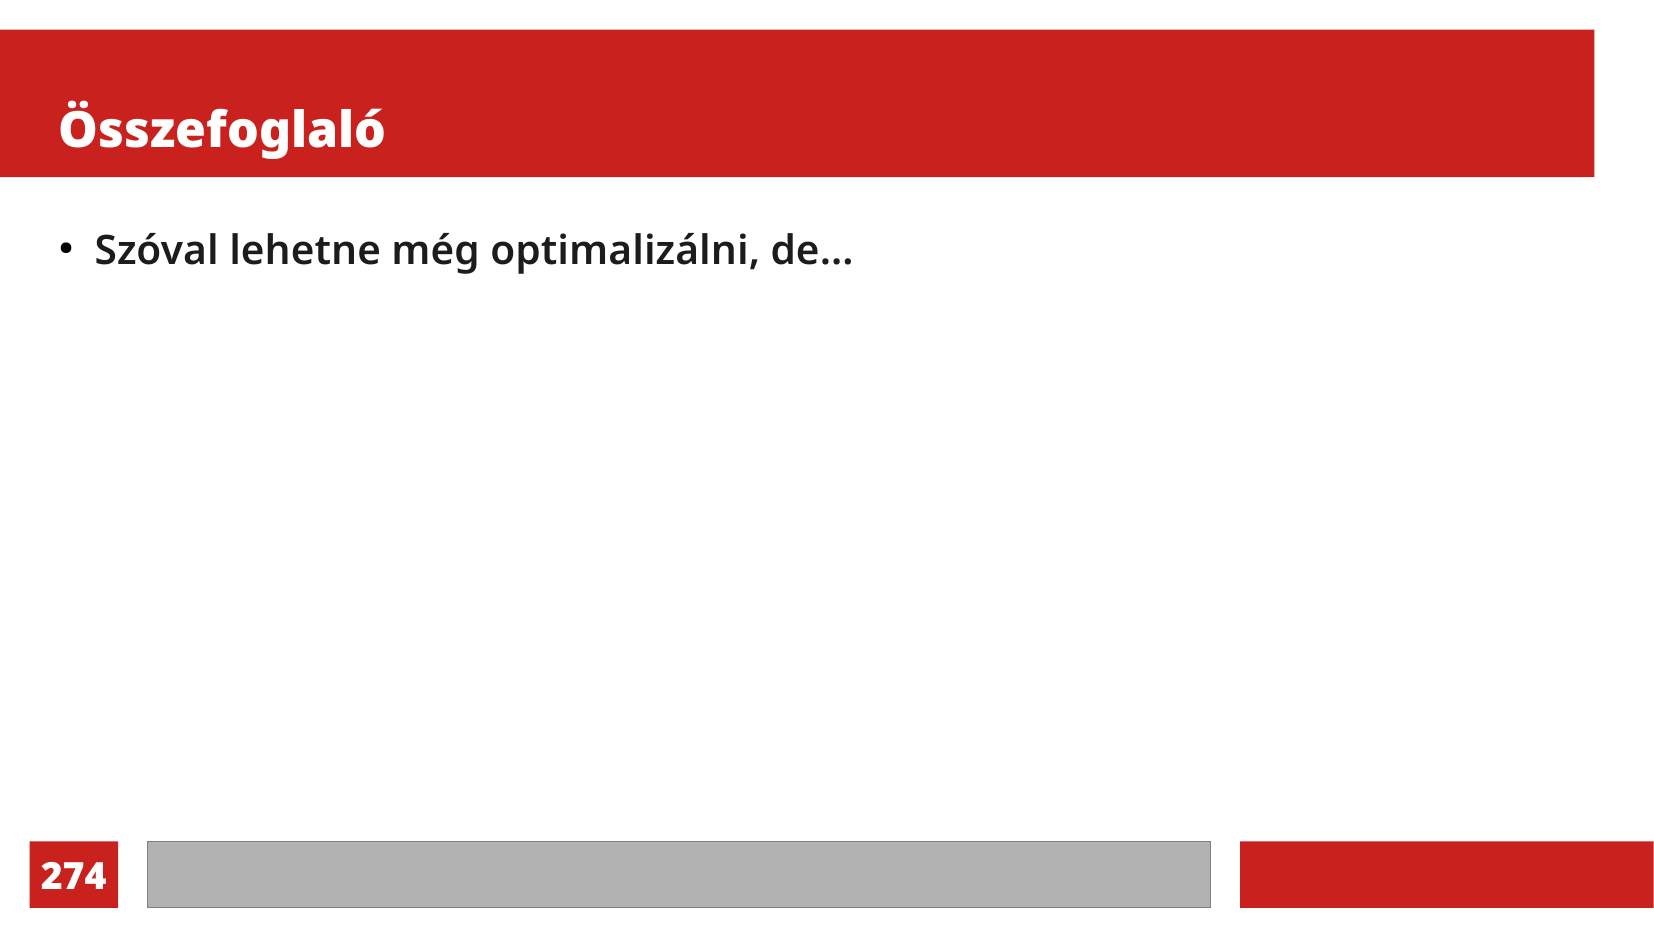

# Összefoglaló
Szóval lehetne még optimalizálni, de…
274